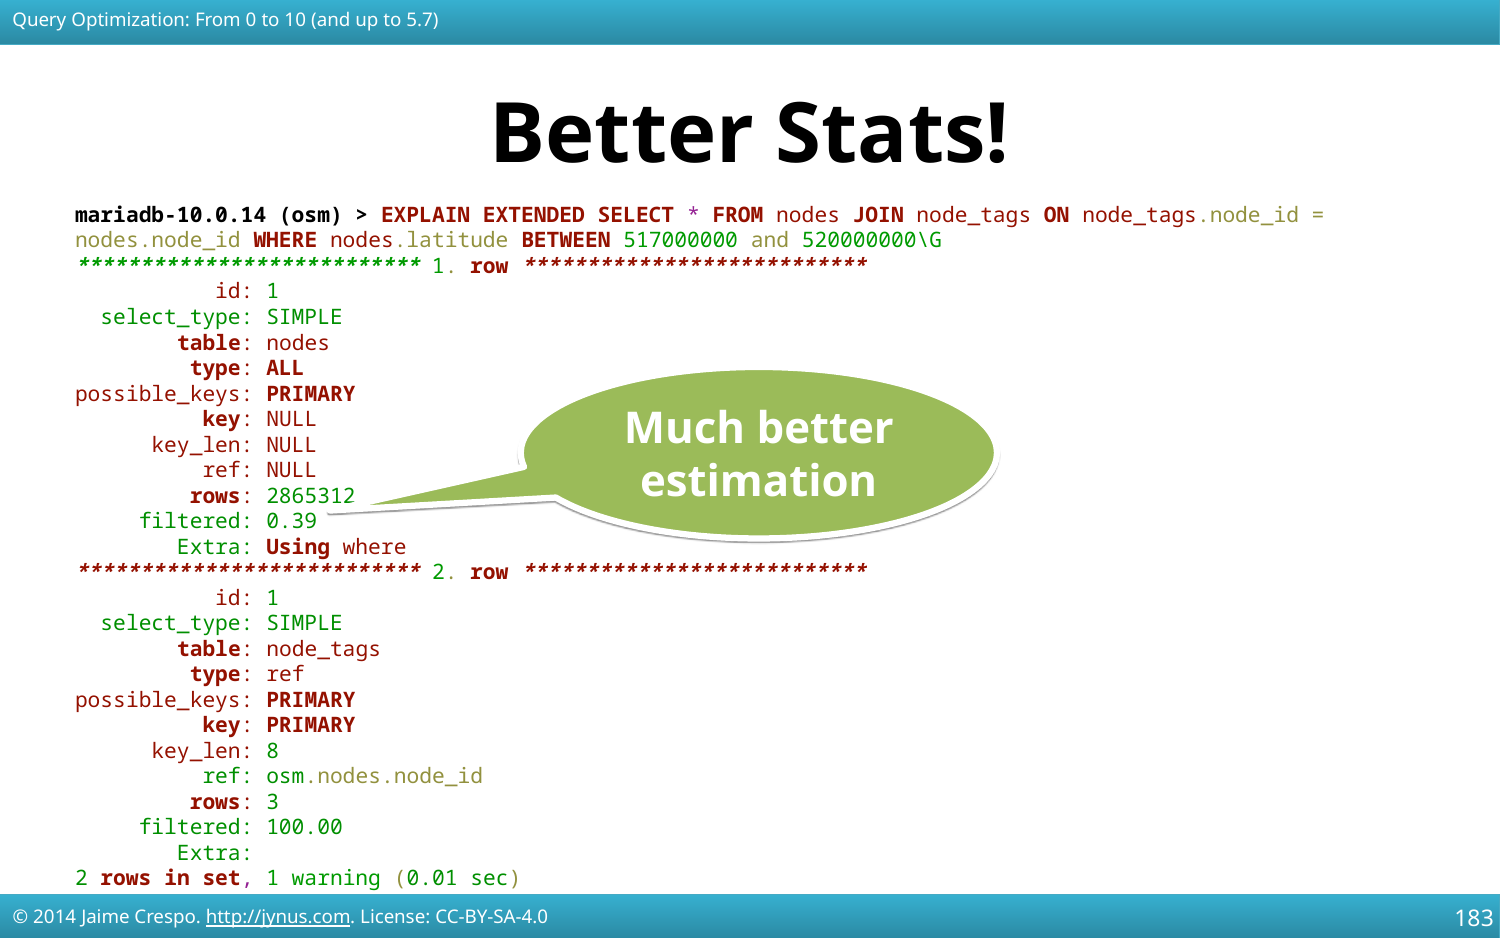

# Better Stats!
mariadb-10.0.14 (osm) > EXPLAIN EXTENDED SELECT * FROM nodes JOIN node_tags ON node_tags.node_id = nodes.node_id WHERE nodes.latitude BETWEEN 517000000 and 520000000\G
*************************** 1. row ***************************
 id: 1
 select_type: SIMPLE
 table: nodes
 type: ALL
possible_keys: PRIMARY
 key: NULL
 key_len: NULL
 ref: NULL
 rows: 2865312
 filtered: 0.39
 Extra: Using where
*************************** 2. row ***************************
 id: 1
 select_type: SIMPLE
 table: node_tags
 type: ref
possible_keys: PRIMARY
 key: PRIMARY
 key_len: 8
 ref: osm.nodes.node_id
 rows: 3
 filtered: 100.00
 Extra:
2 rows in set, 1 warning (0.01 sec)
Much better estimation